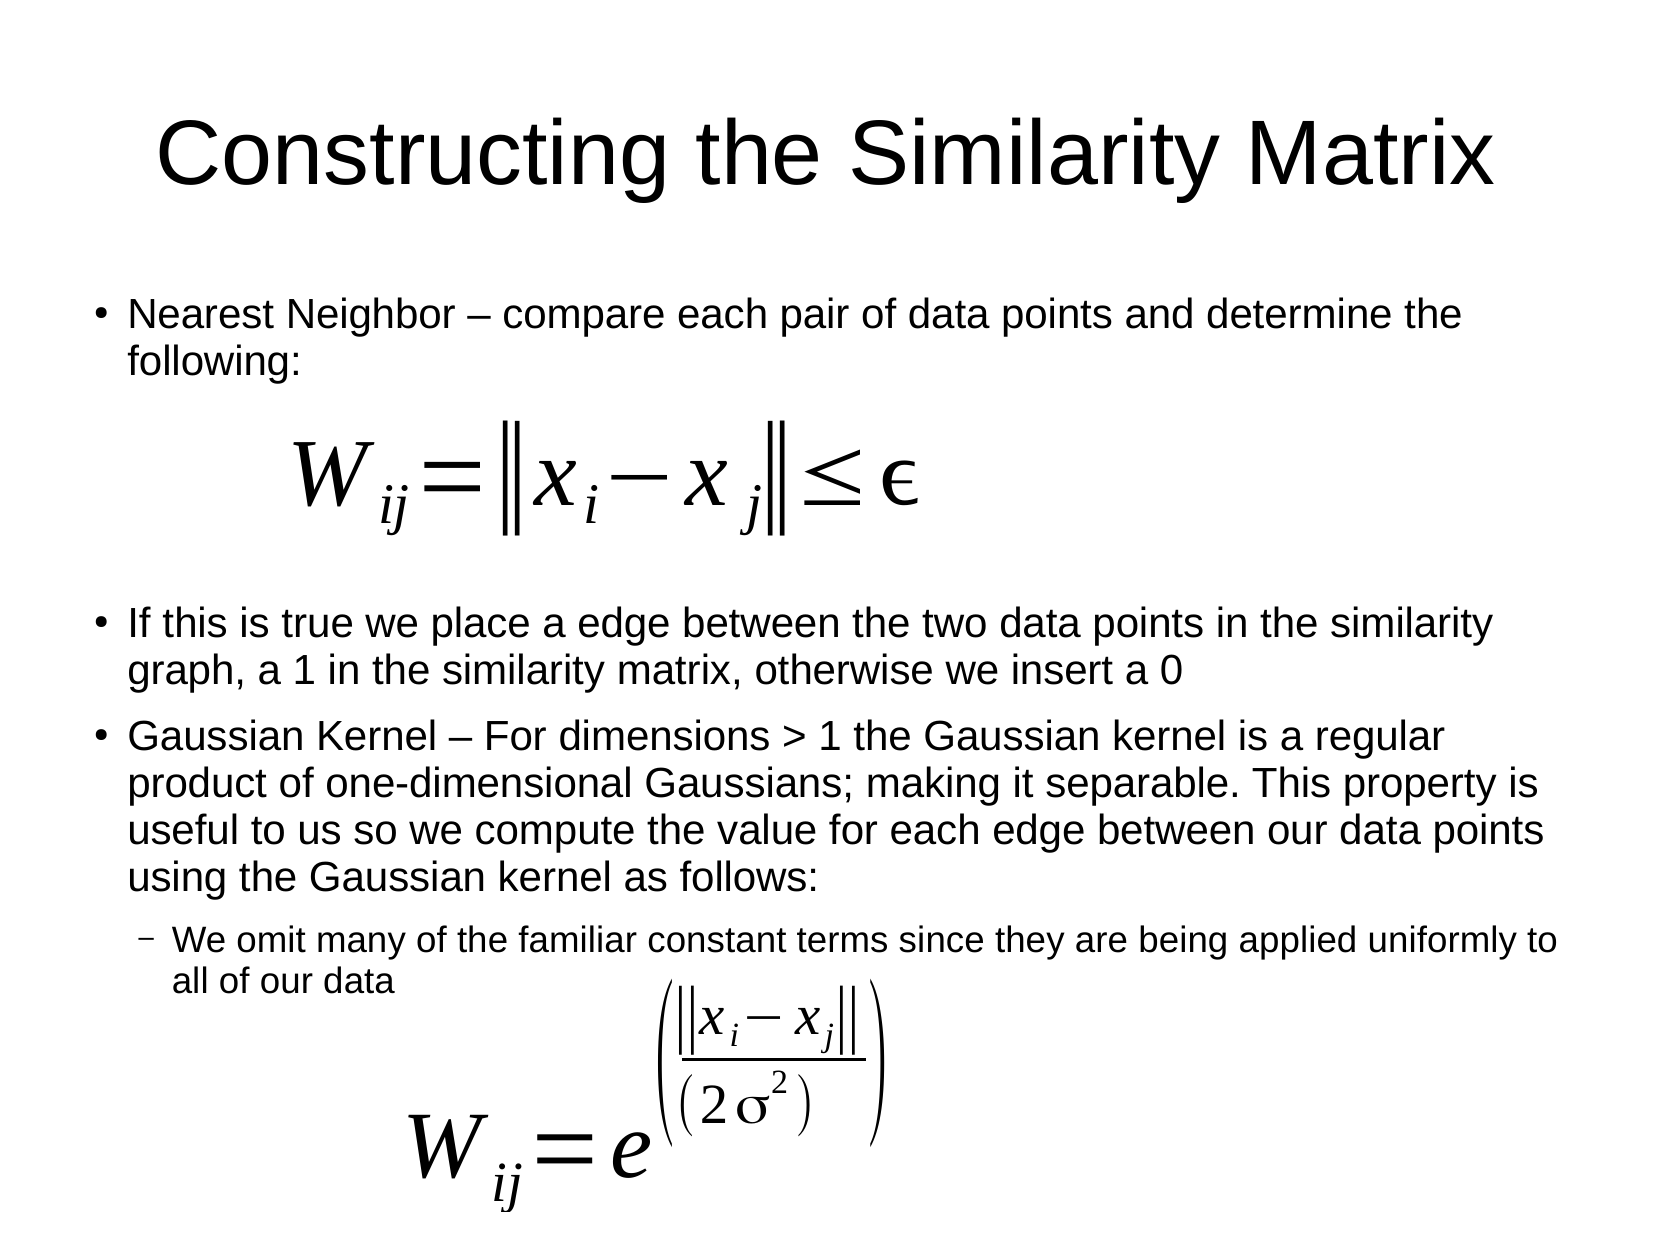

# Constructing the Similarity Matrix
Nearest Neighbor – compare each pair of data points and determine the following:
If this is true we place a edge between the two data points in the similarity graph, a 1 in the similarity matrix, otherwise we insert a 0
Gaussian Kernel – For dimensions > 1 the Gaussian kernel is a regular product of one-dimensional Gaussians; making it separable. This property is useful to us so we compute the value for each edge between our data points using the Gaussian kernel as follows:
We omit many of the familiar constant terms since they are being applied uniformly to all of our data